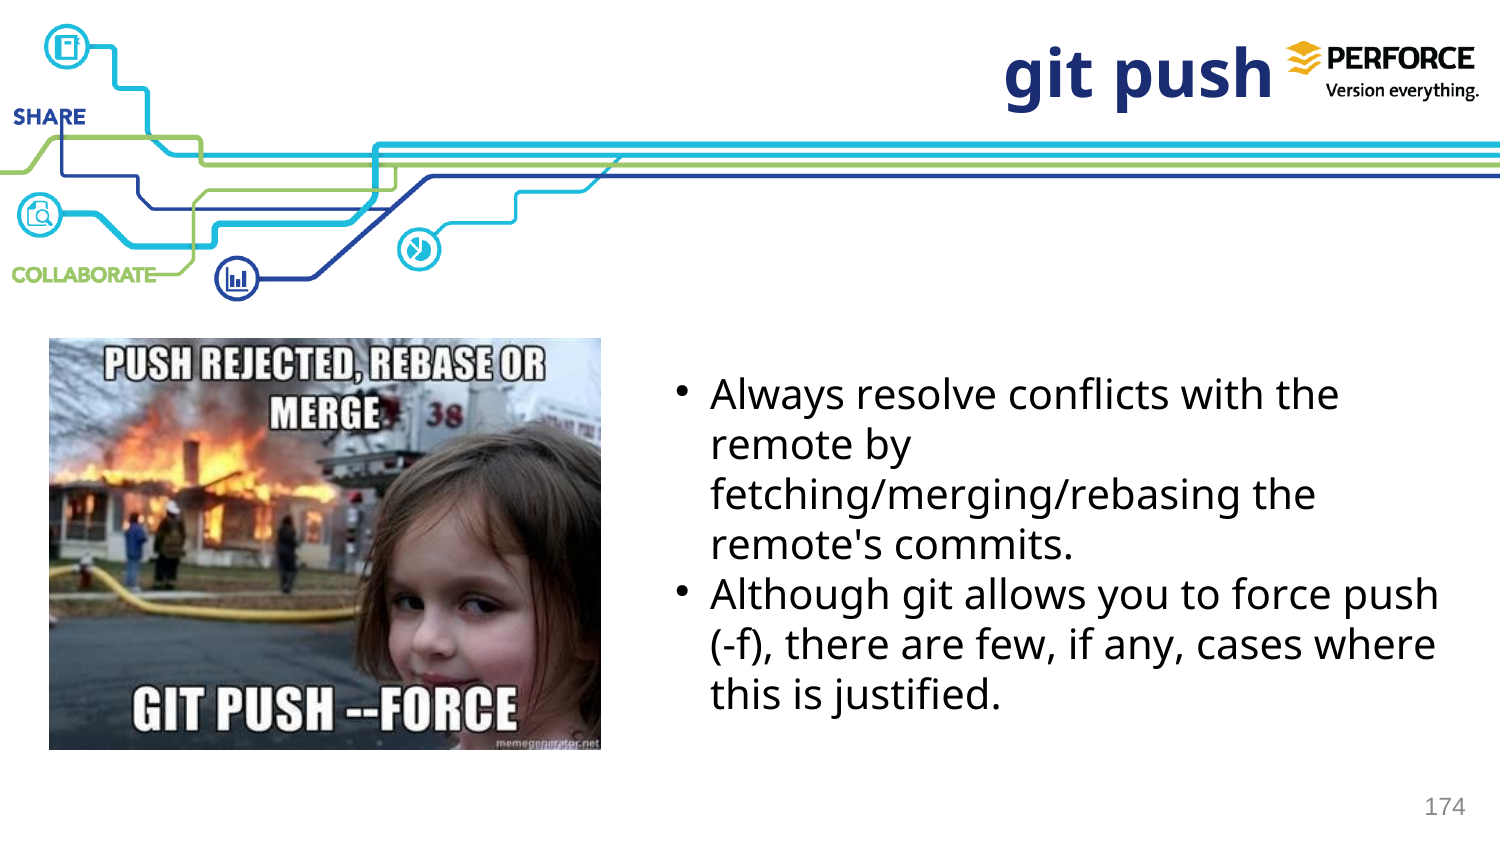

# git push
Always resolve conflicts with the remote by fetching/merging/rebasing the remote's commits.
Although git allows you to force push (-f), there are few, if any, cases where this is justified.